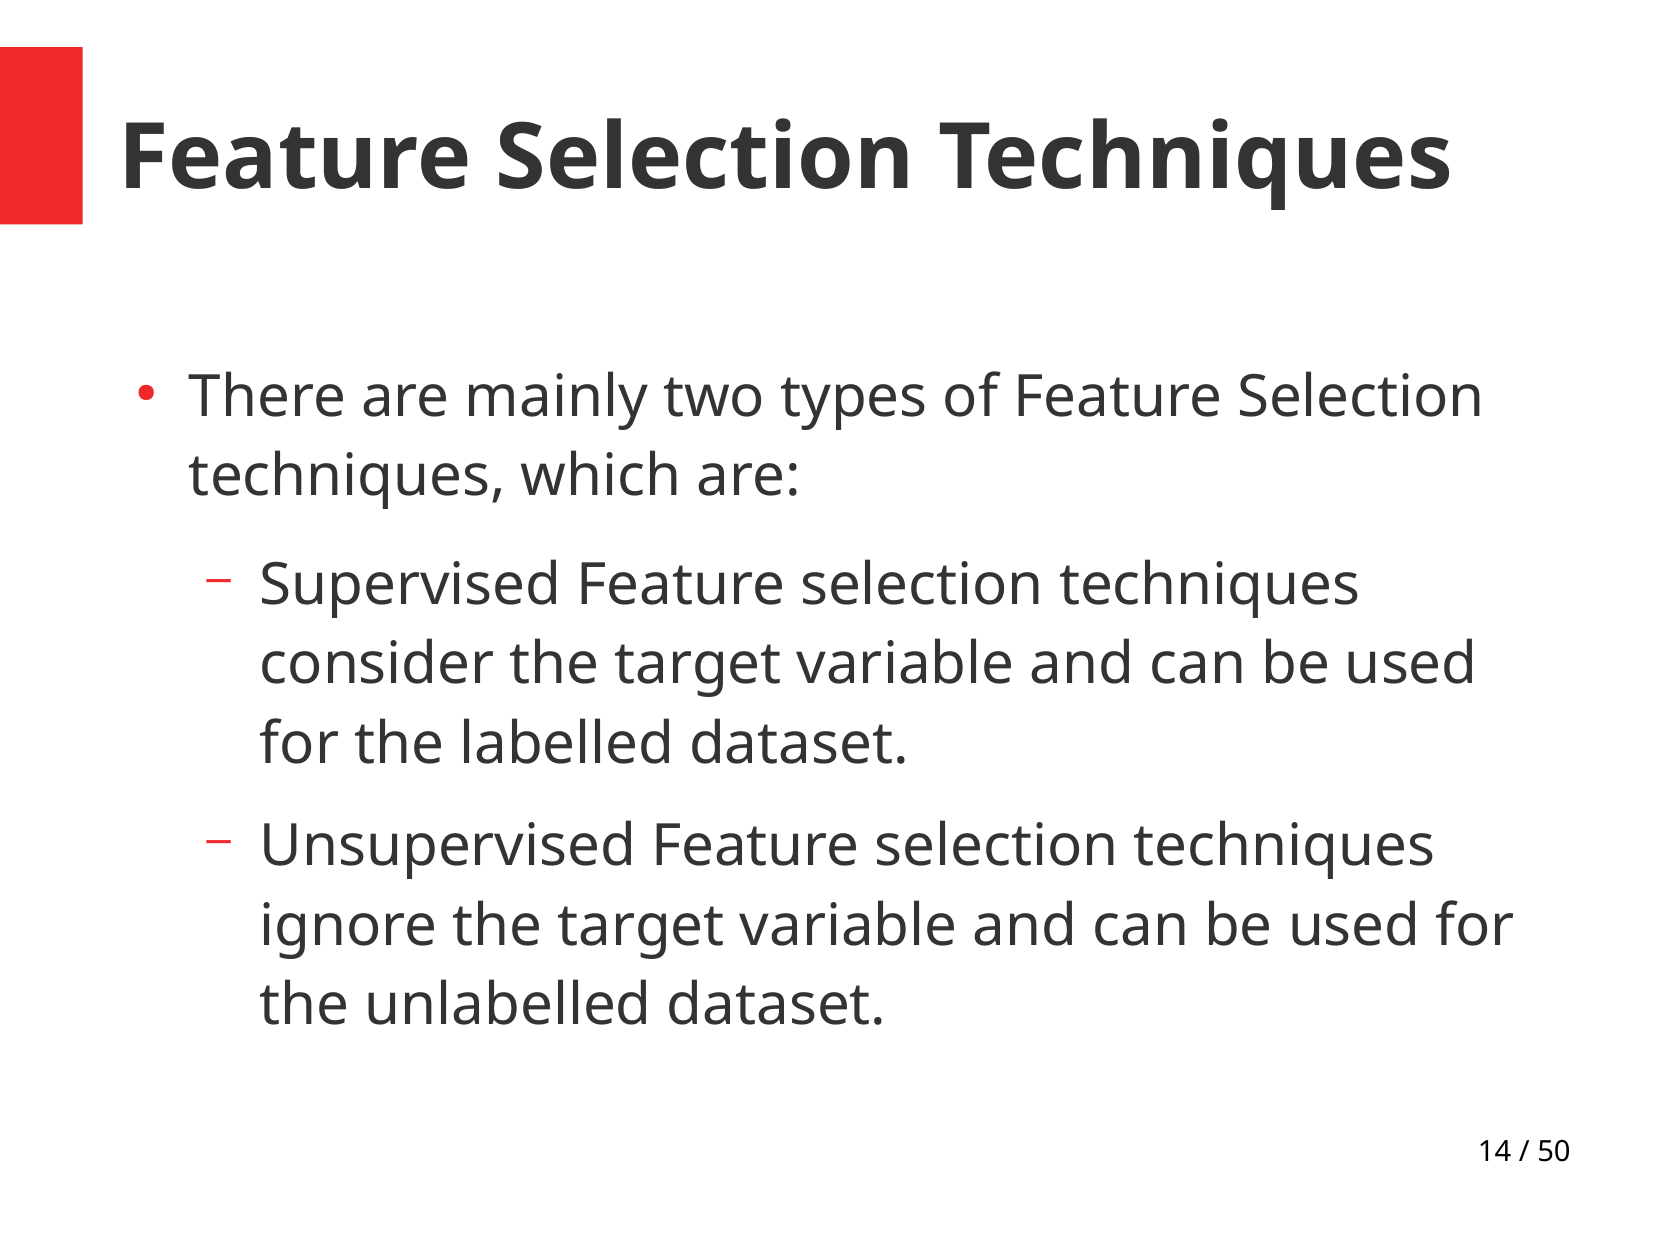

# Feature Selection Techniques
There are mainly two types of Feature Selection techniques, which are:
Supervised Feature selection techniques consider the target variable and can be used for the labelled dataset.
Unsupervised Feature selection techniques ignore the target variable and can be used for the unlabelled dataset.
14